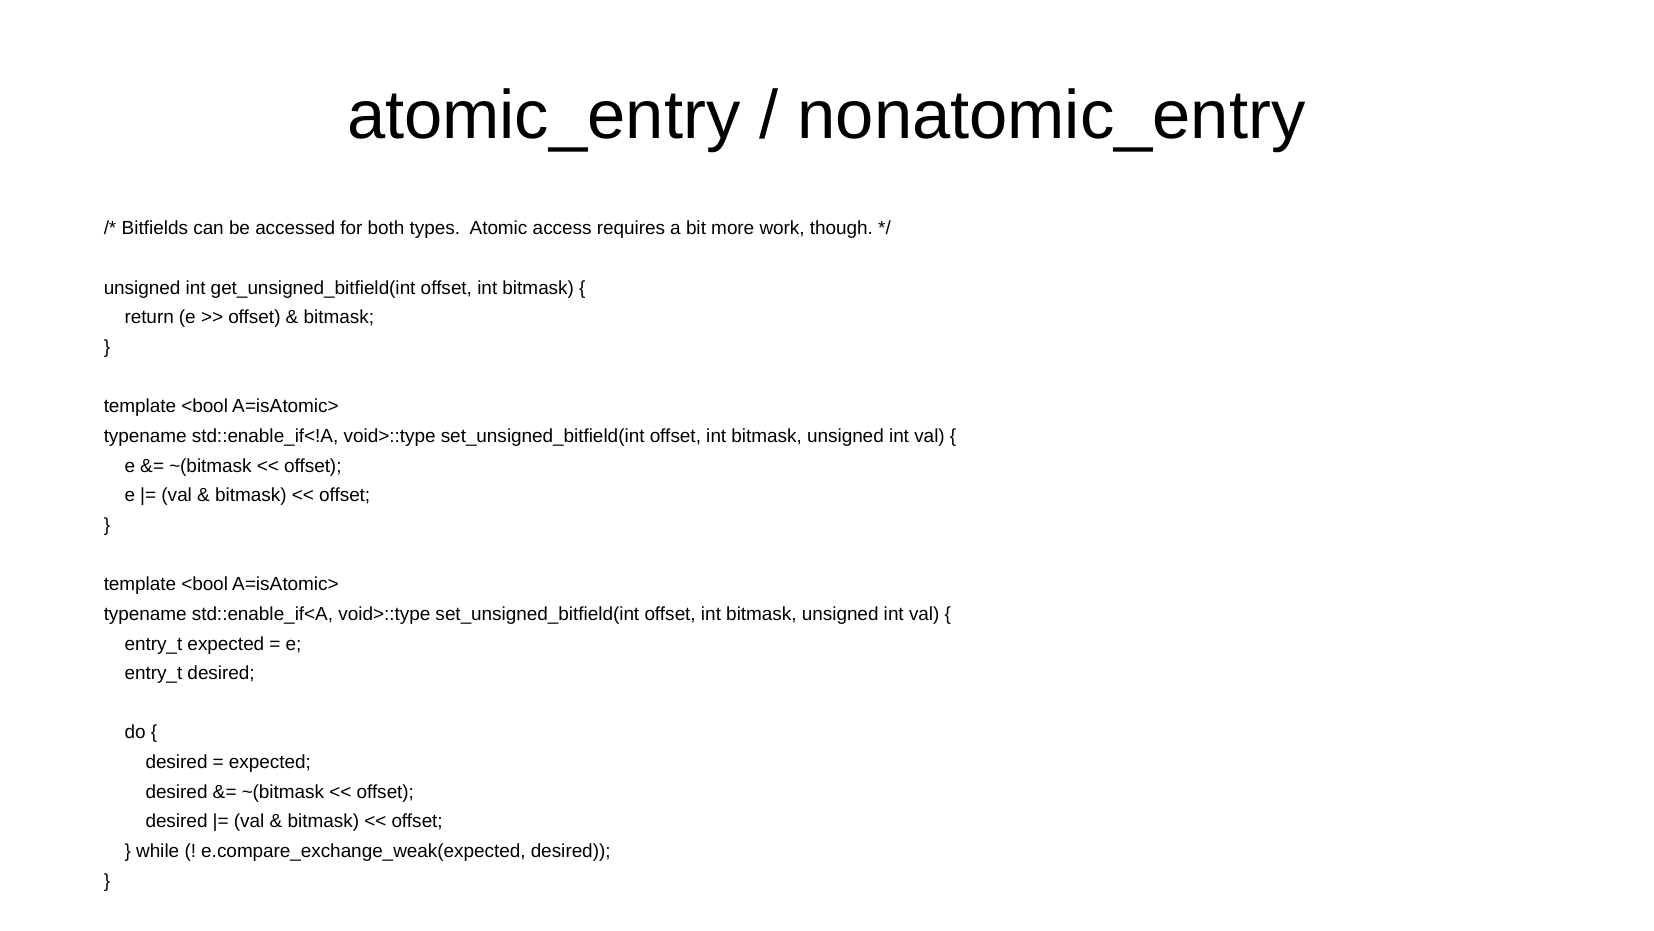

# atomic_entry / nonatomic_entry
 /* Bitfields can be accessed for both types. Atomic access requires a bit more work, though. */
 unsigned int get_unsigned_bitfield(int offset, int bitmask) {
 return (e >> offset) & bitmask;
 }
 template <bool A=isAtomic>
 typename std::enable_if<!A, void>::type set_unsigned_bitfield(int offset, int bitmask, unsigned int val) {
 e &= ~(bitmask << offset);
 e |= (val & bitmask) << offset;
 }
 template <bool A=isAtomic>
 typename std::enable_if<A, void>::type set_unsigned_bitfield(int offset, int bitmask, unsigned int val) {
 entry_t expected = e;
 entry_t desired;
 do {
 desired = expected;
 desired &= ~(bitmask << offset);
 desired |= (val & bitmask) << offset;
 } while (! e.compare_exchange_weak(expected, desired));
 }